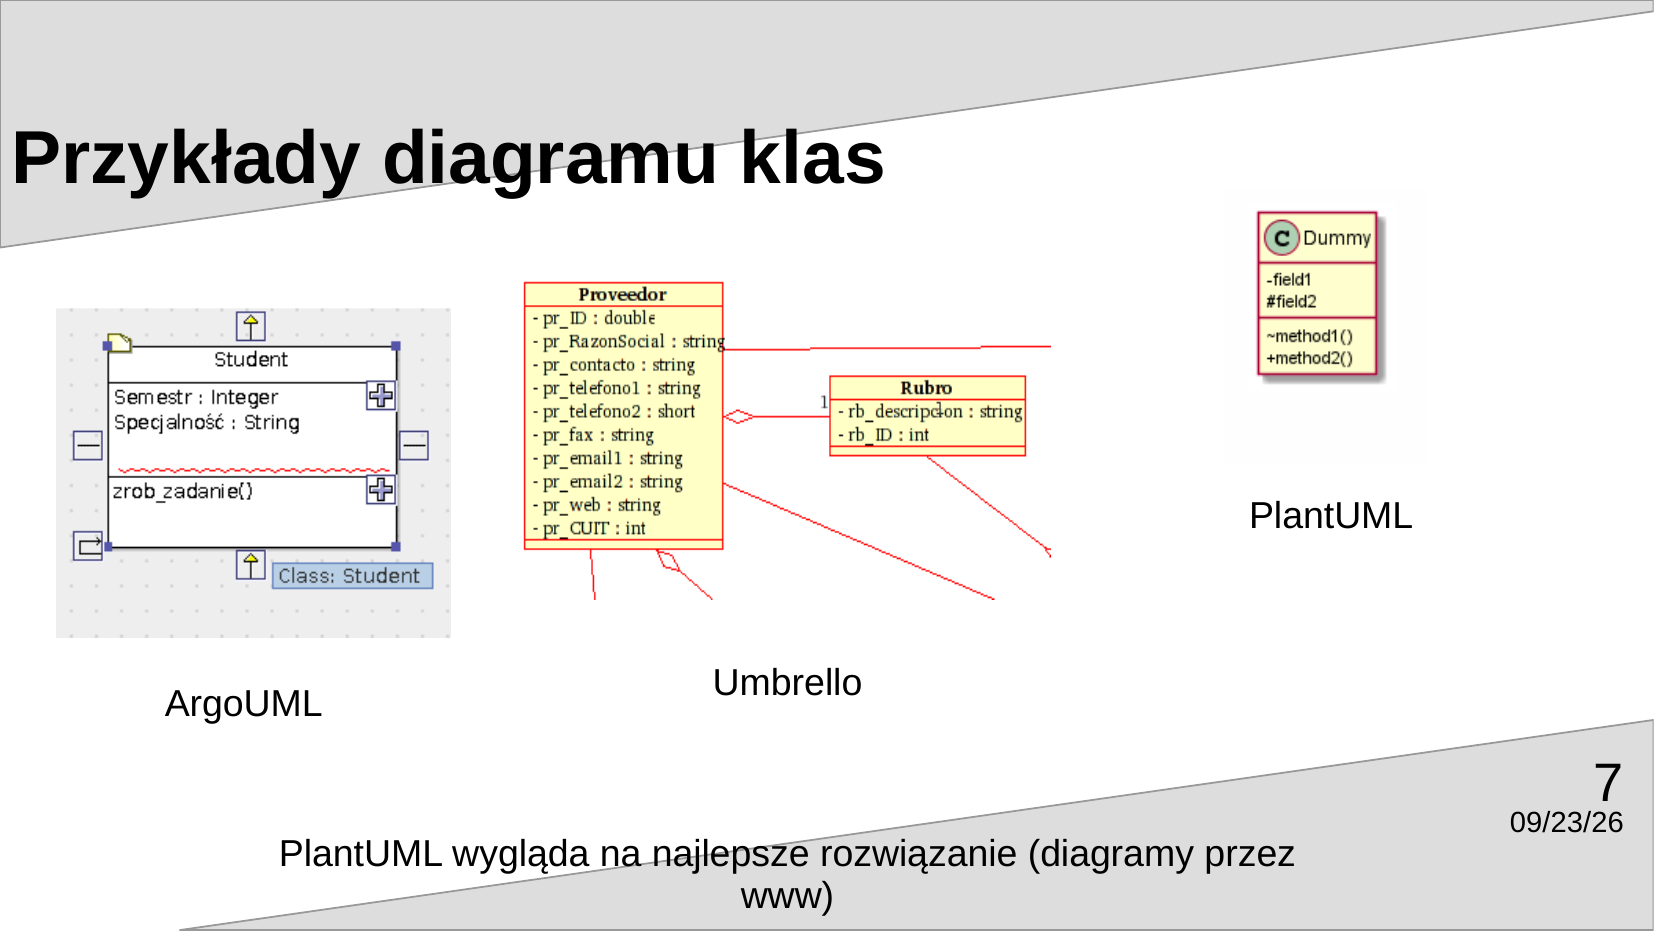

# Przykłady diagramu klas
PlantUML
Umbrello
ArgoUML
7
PlantUML wygląda na najlepsze rozwiązanie (diagramy przez www)